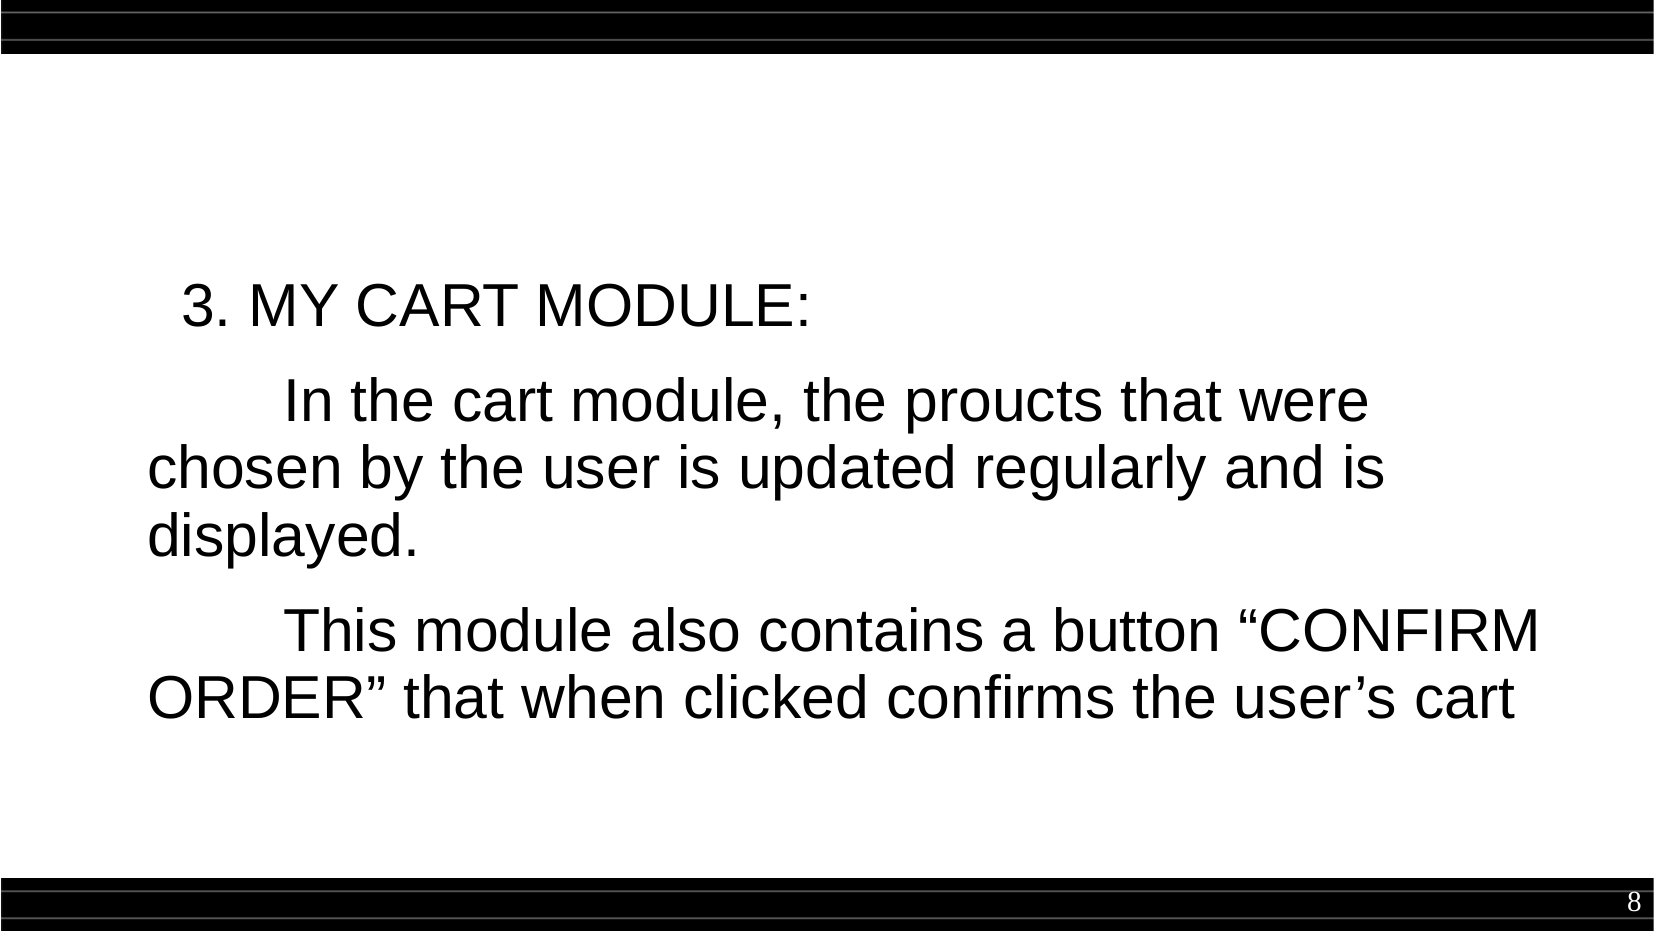

#
 3. MY CART MODULE:
 In the cart module, the proucts that were chosen by the user is updated regularly and is displayed.
 This module also contains a button “CONFIRM ORDER” that when clicked confirms the user’s cart